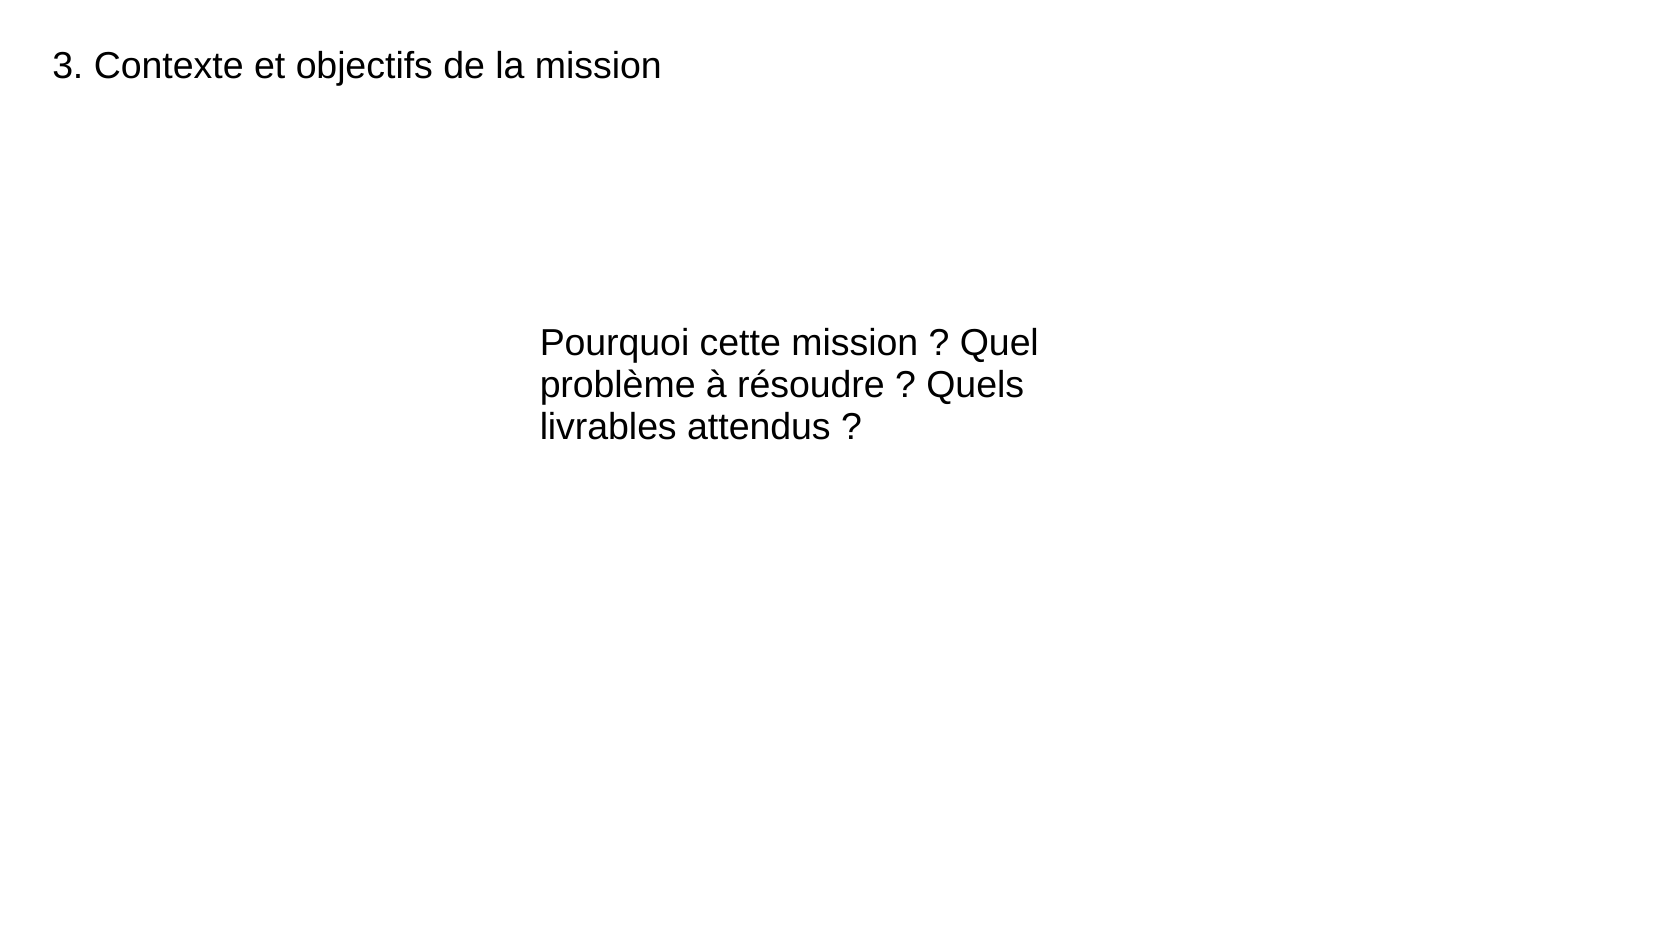

3. Contexte et objectifs de la mission
Pourquoi cette mission ? Quel problème à résoudre ? Quels livrables attendus ?